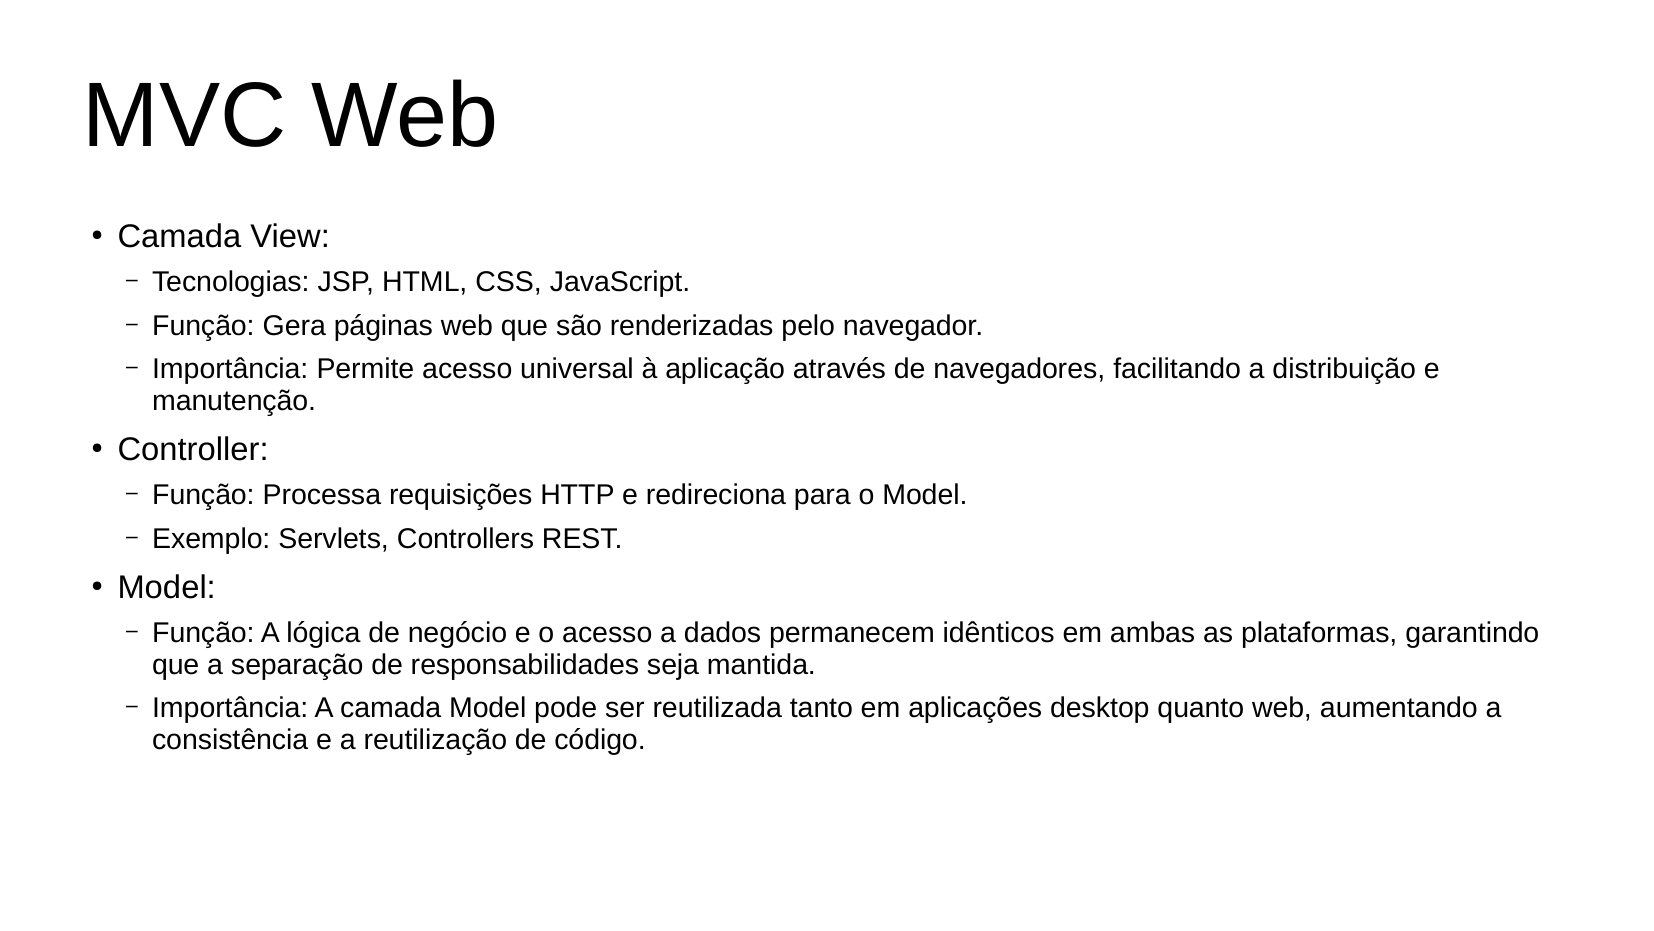

# MVC Web
Camada View:
Tecnologias: JSP, HTML, CSS, JavaScript.
Função: Gera páginas web que são renderizadas pelo navegador.
Importância: Permite acesso universal à aplicação através de navegadores, facilitando a distribuição e manutenção.
Controller:
Função: Processa requisições HTTP e redireciona para o Model.
Exemplo: Servlets, Controllers REST.
Model:
Função: A lógica de negócio e o acesso a dados permanecem idênticos em ambas as plataformas, garantindo que a separação de responsabilidades seja mantida.
Importância: A camada Model pode ser reutilizada tanto em aplicações desktop quanto web, aumentando a consistência e a reutilização de código.